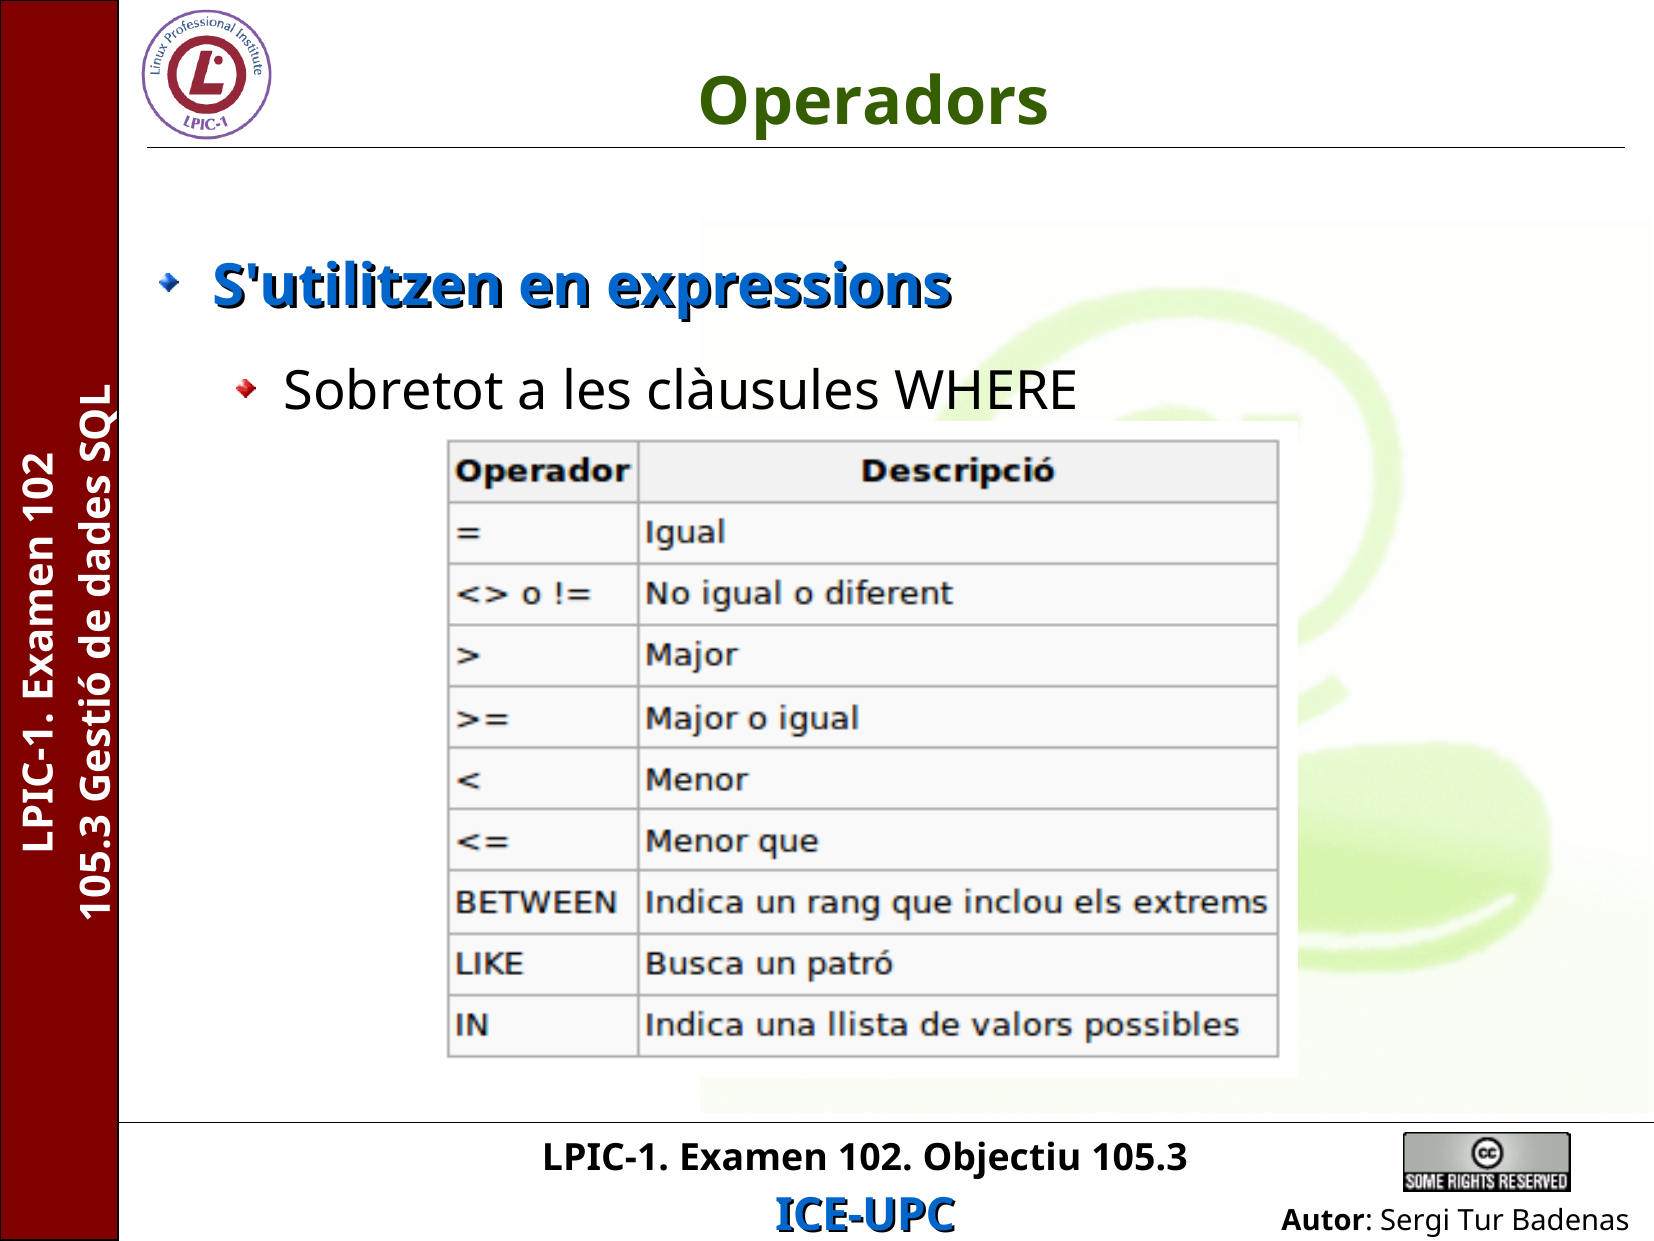

# Operadors
S'utilitzen en expressions
Sobretot a les clàusules WHERE